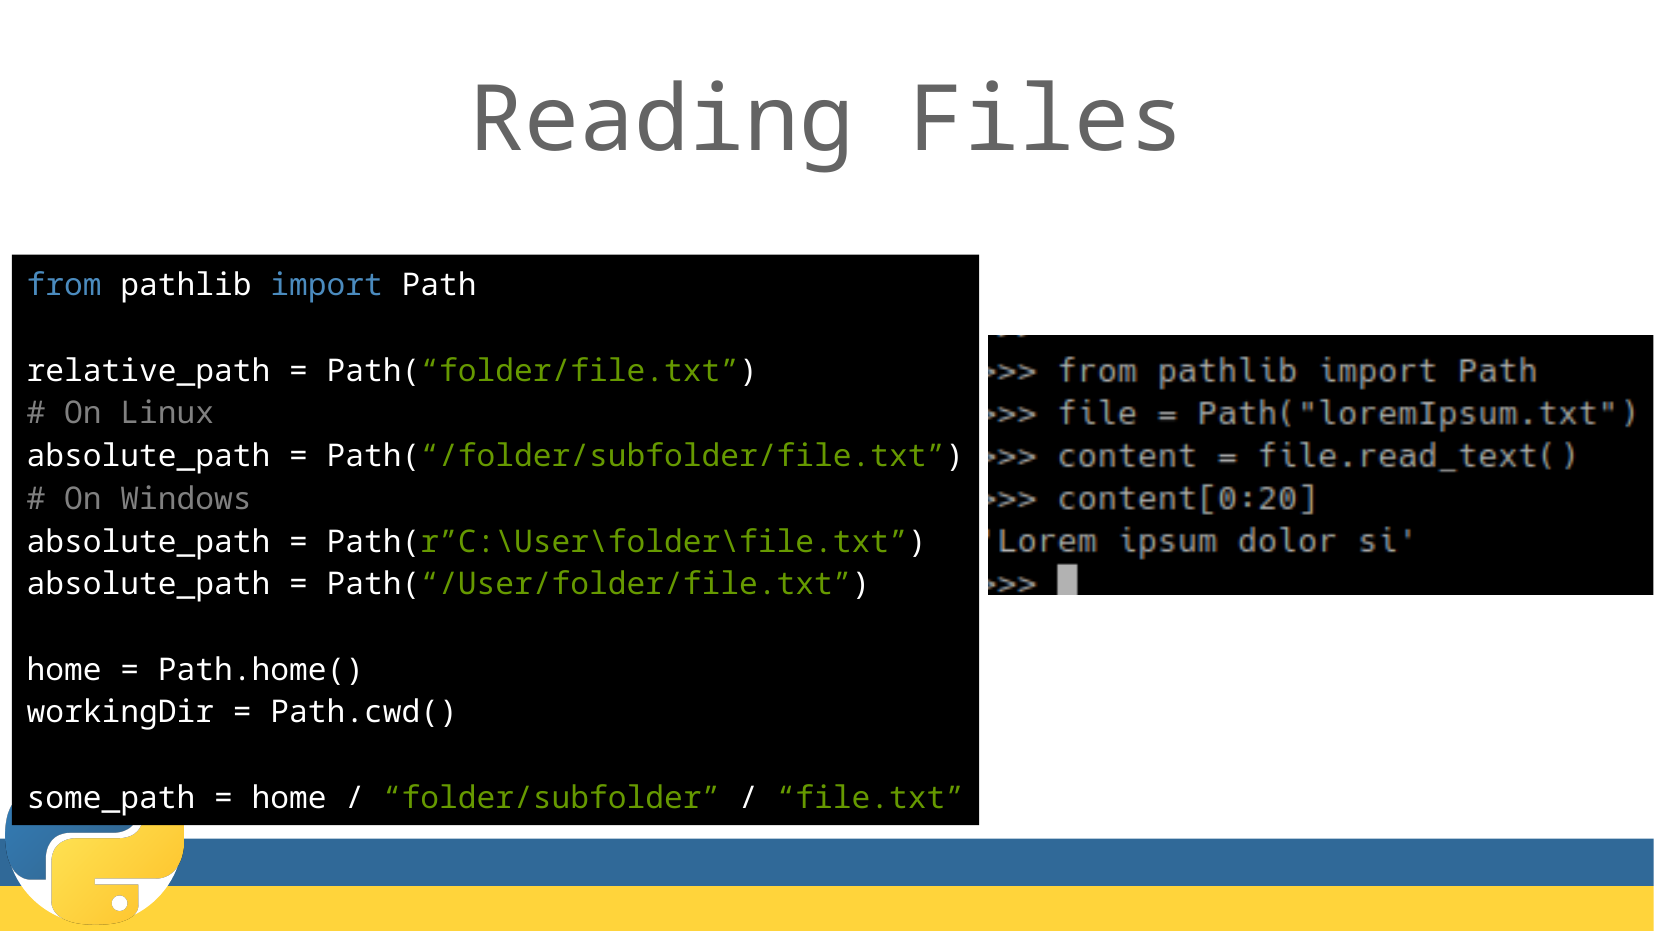

# Reading Files
from pathlib import Path
relative_path = Path(“folder/file.txt”)
# On Linux
absolute_path = Path(“/folder/subfolder/file.txt”)
# On Windows
absolute_path = Path(r”C:\User\folder\file.txt”)
absolute_path = Path(“/User/folder/file.txt”)
home = Path.home()
workingDir = Path.cwd()
some_path = home / “folder/subfolder” / “file.txt”